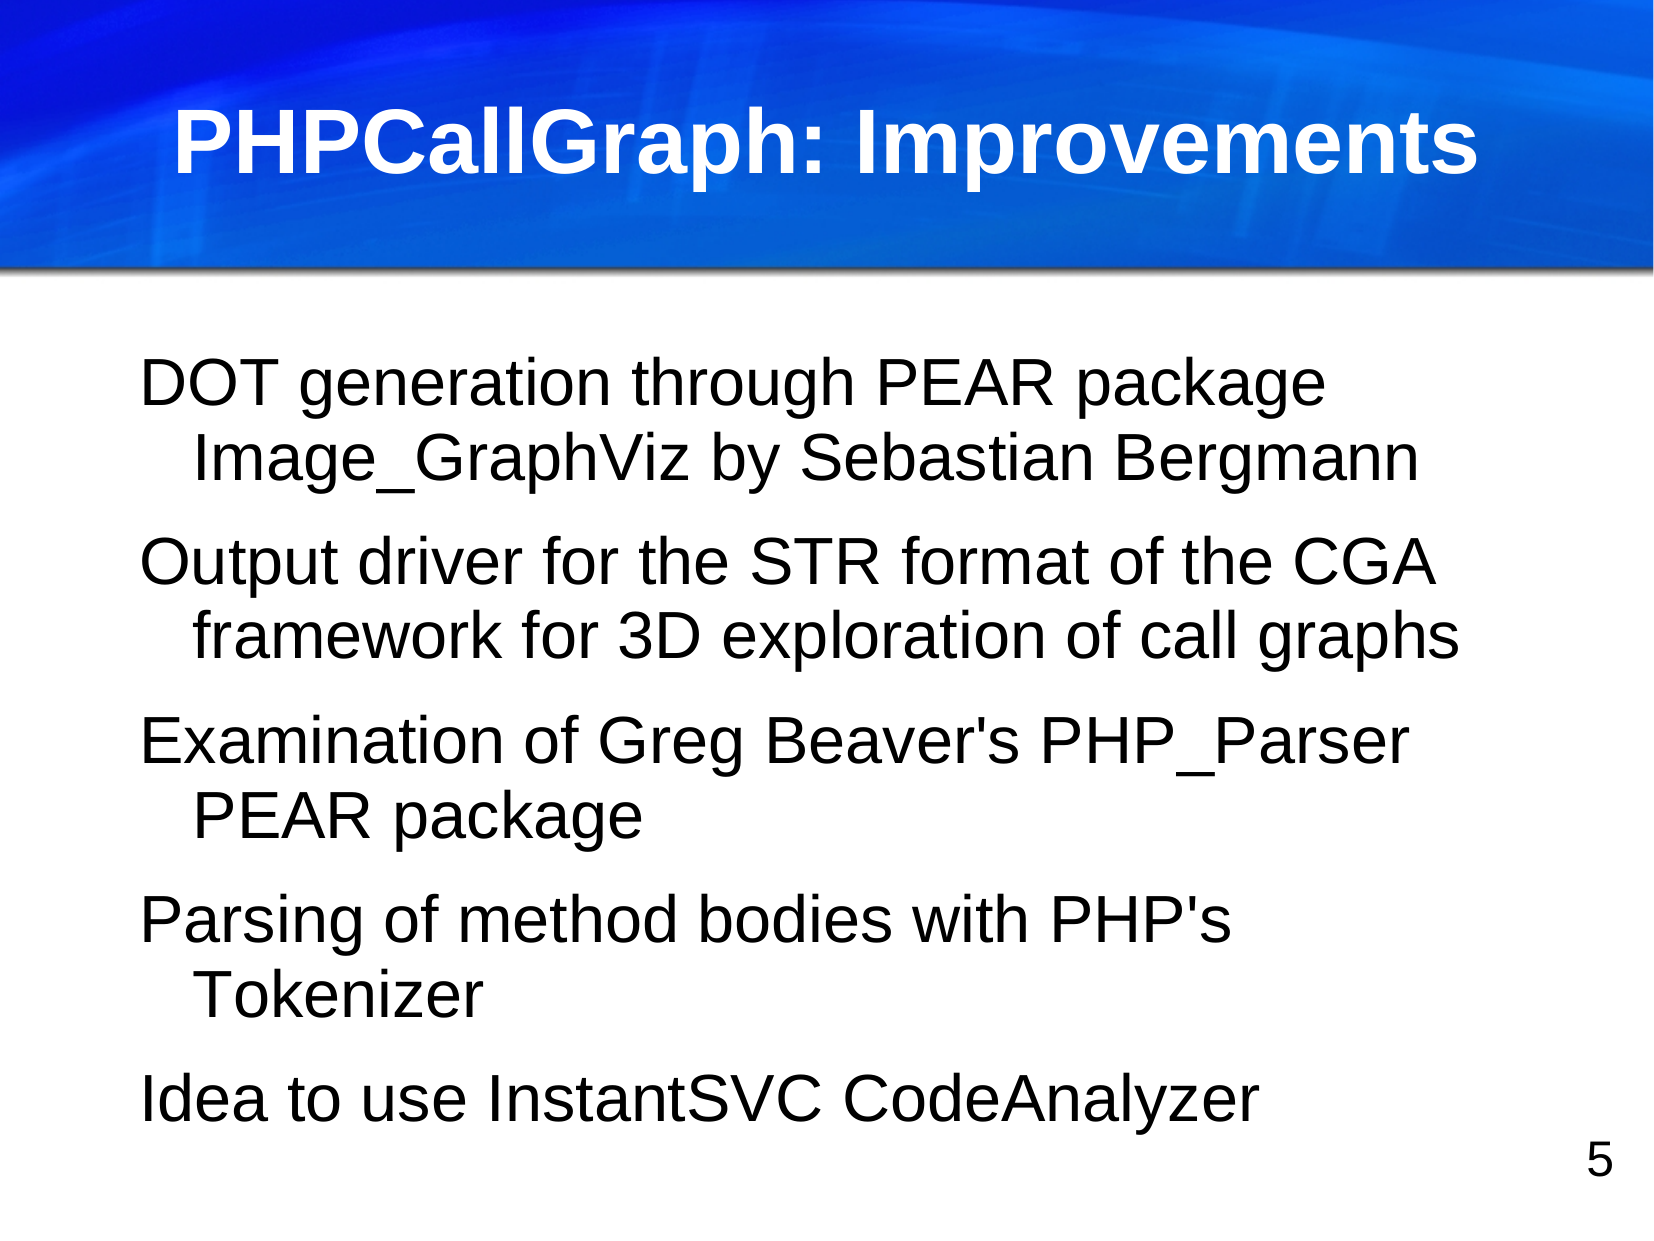

# PHPCallGraph: Improvements
DOT generation through PEAR package Image_GraphViz by Sebastian Bergmann
Output driver for the STR format of the CGA framework for 3D exploration of call graphs
Examination of Greg Beaver's PHP_Parser PEAR package
Parsing of method bodies with PHP's Tokenizer
Idea to use InstantSVC CodeAnalyzer